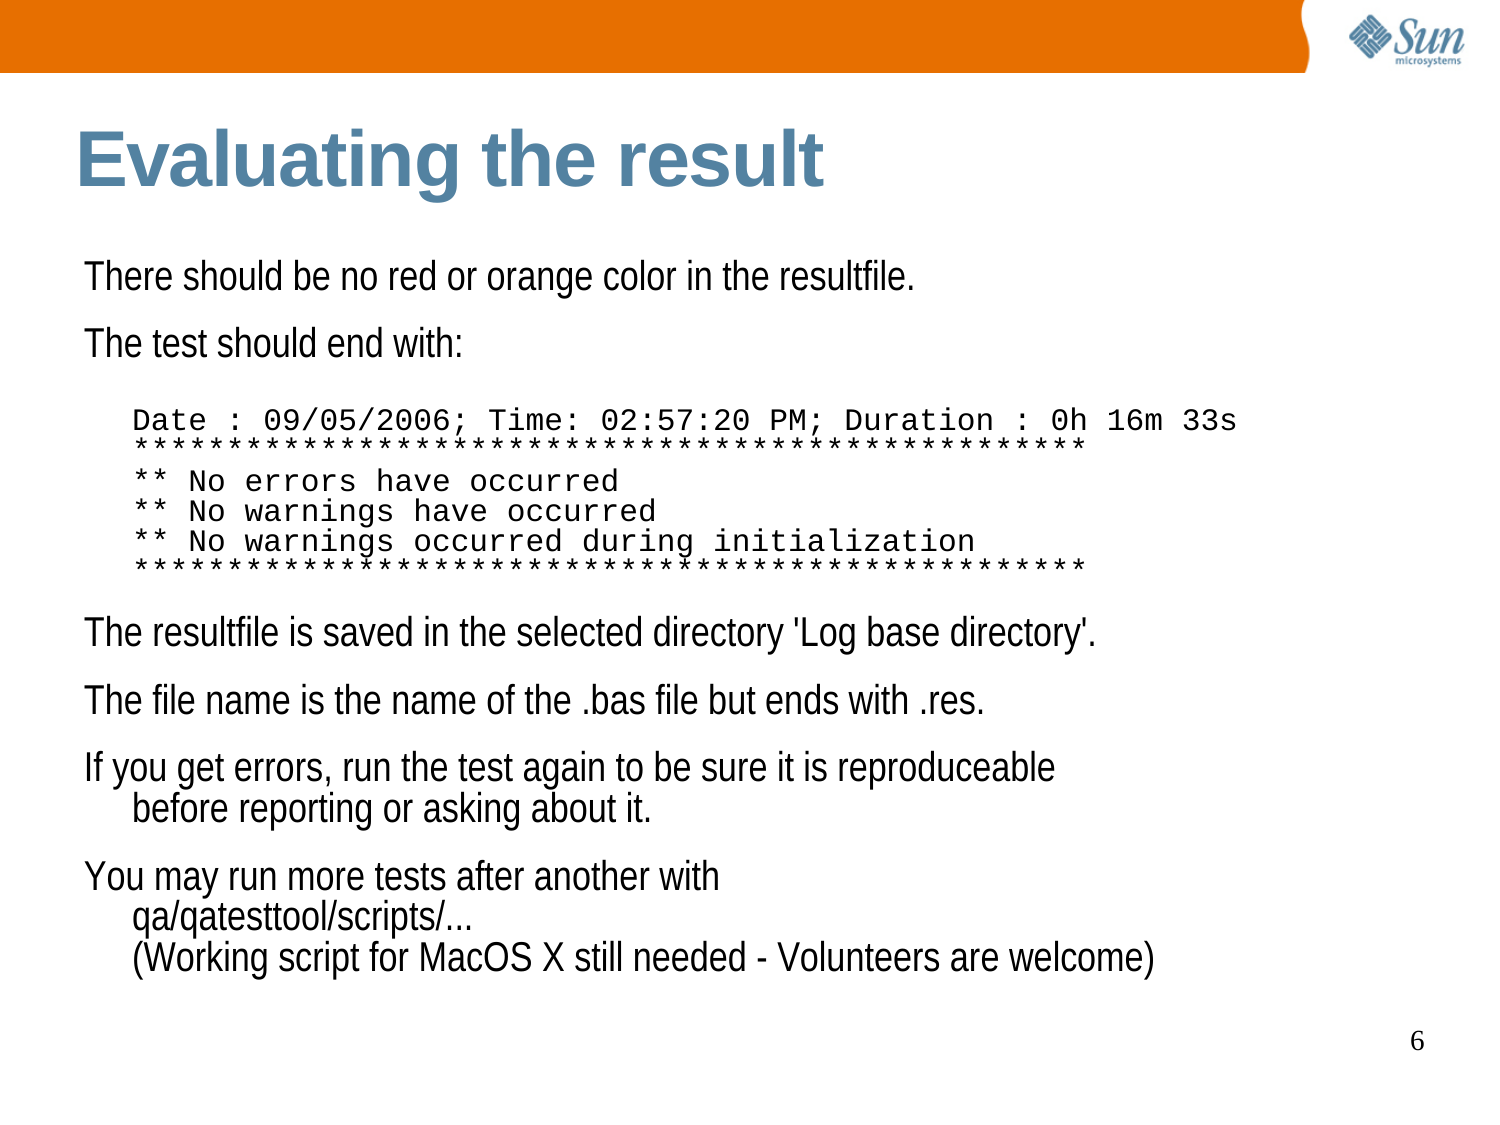

# Evaluating the result
There should be no red or orange color in the resultfile.
The test should end with:
Date : 09/05/2006; Time: 02:57:20 PM; Duration : 0h 16m 33s
***************************************************
** No errors have occurred
** No warnings have occurred
** No warnings occurred during initialization
***************************************************
The resultfile is saved in the selected directory 'Log base directory'.
The file name is the name of the .bas file but ends with .res.
If you get errors, run the test again to be sure it is reproduceable
before reporting or asking about it.
You may run more tests after another with
qa/qatesttool/scripts/...
(Working script for MacOS X still needed - Volunteers are welcome)
6